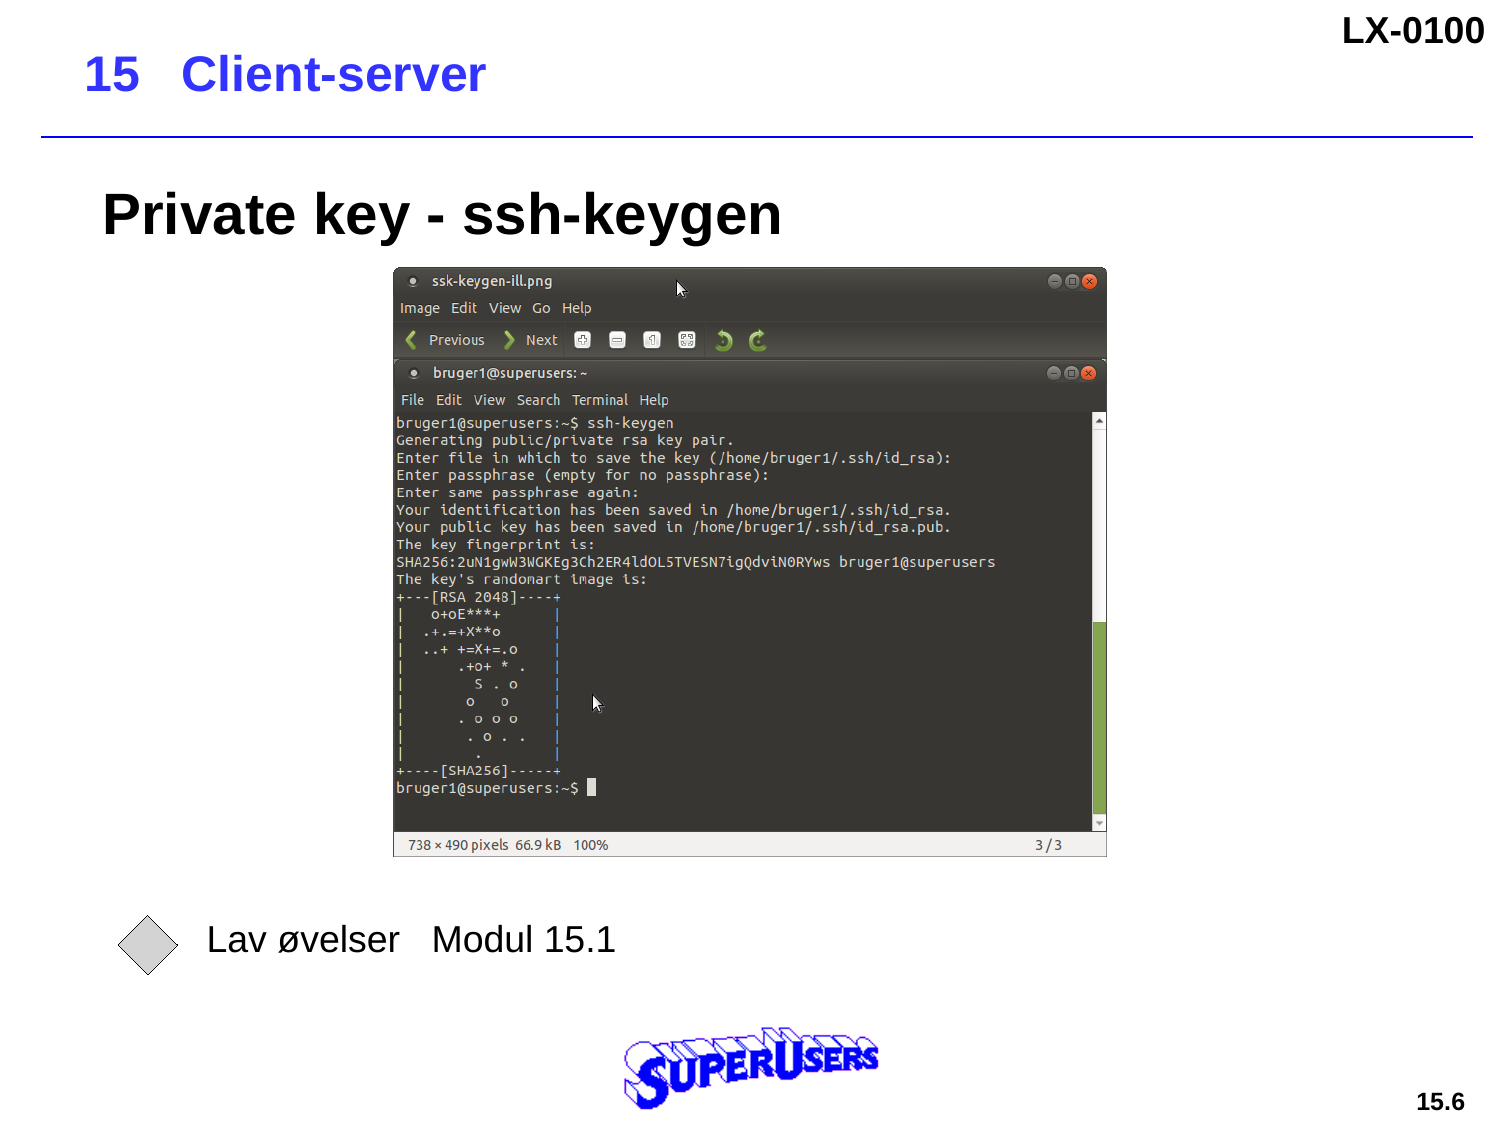

# 15 Client-server
Private key - ssh-keygen
Lav øvelser Modul 15.1